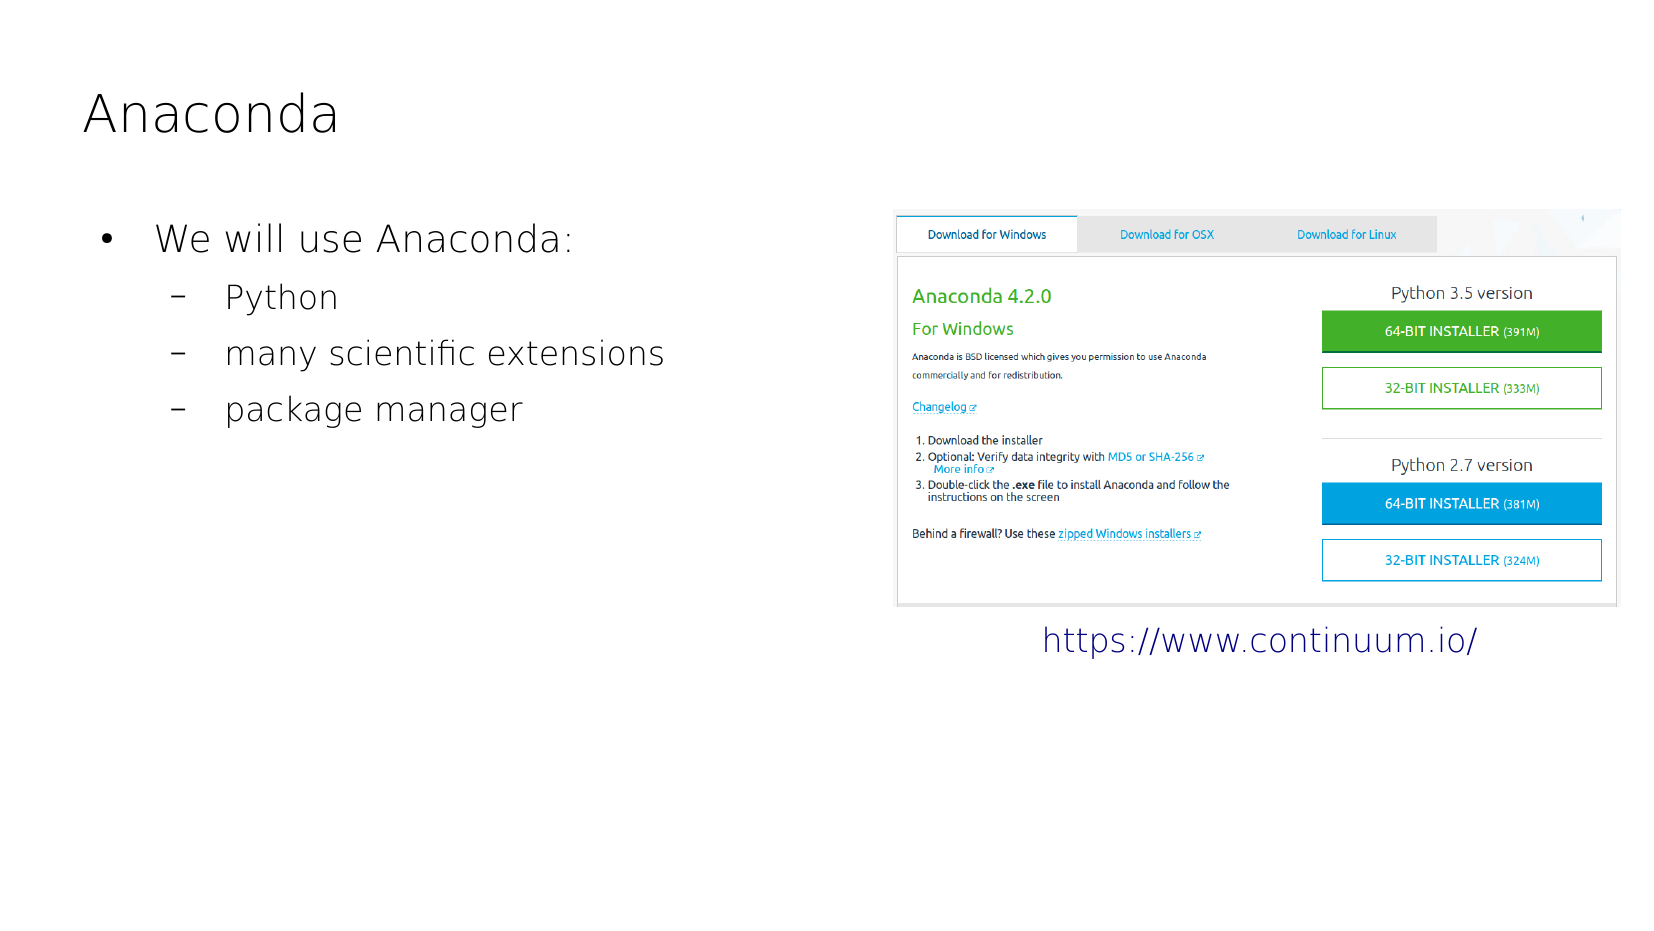

# Anaconda
We will use Anaconda:
Python
many scientific extensions
package manager
https://www.continuum.io/